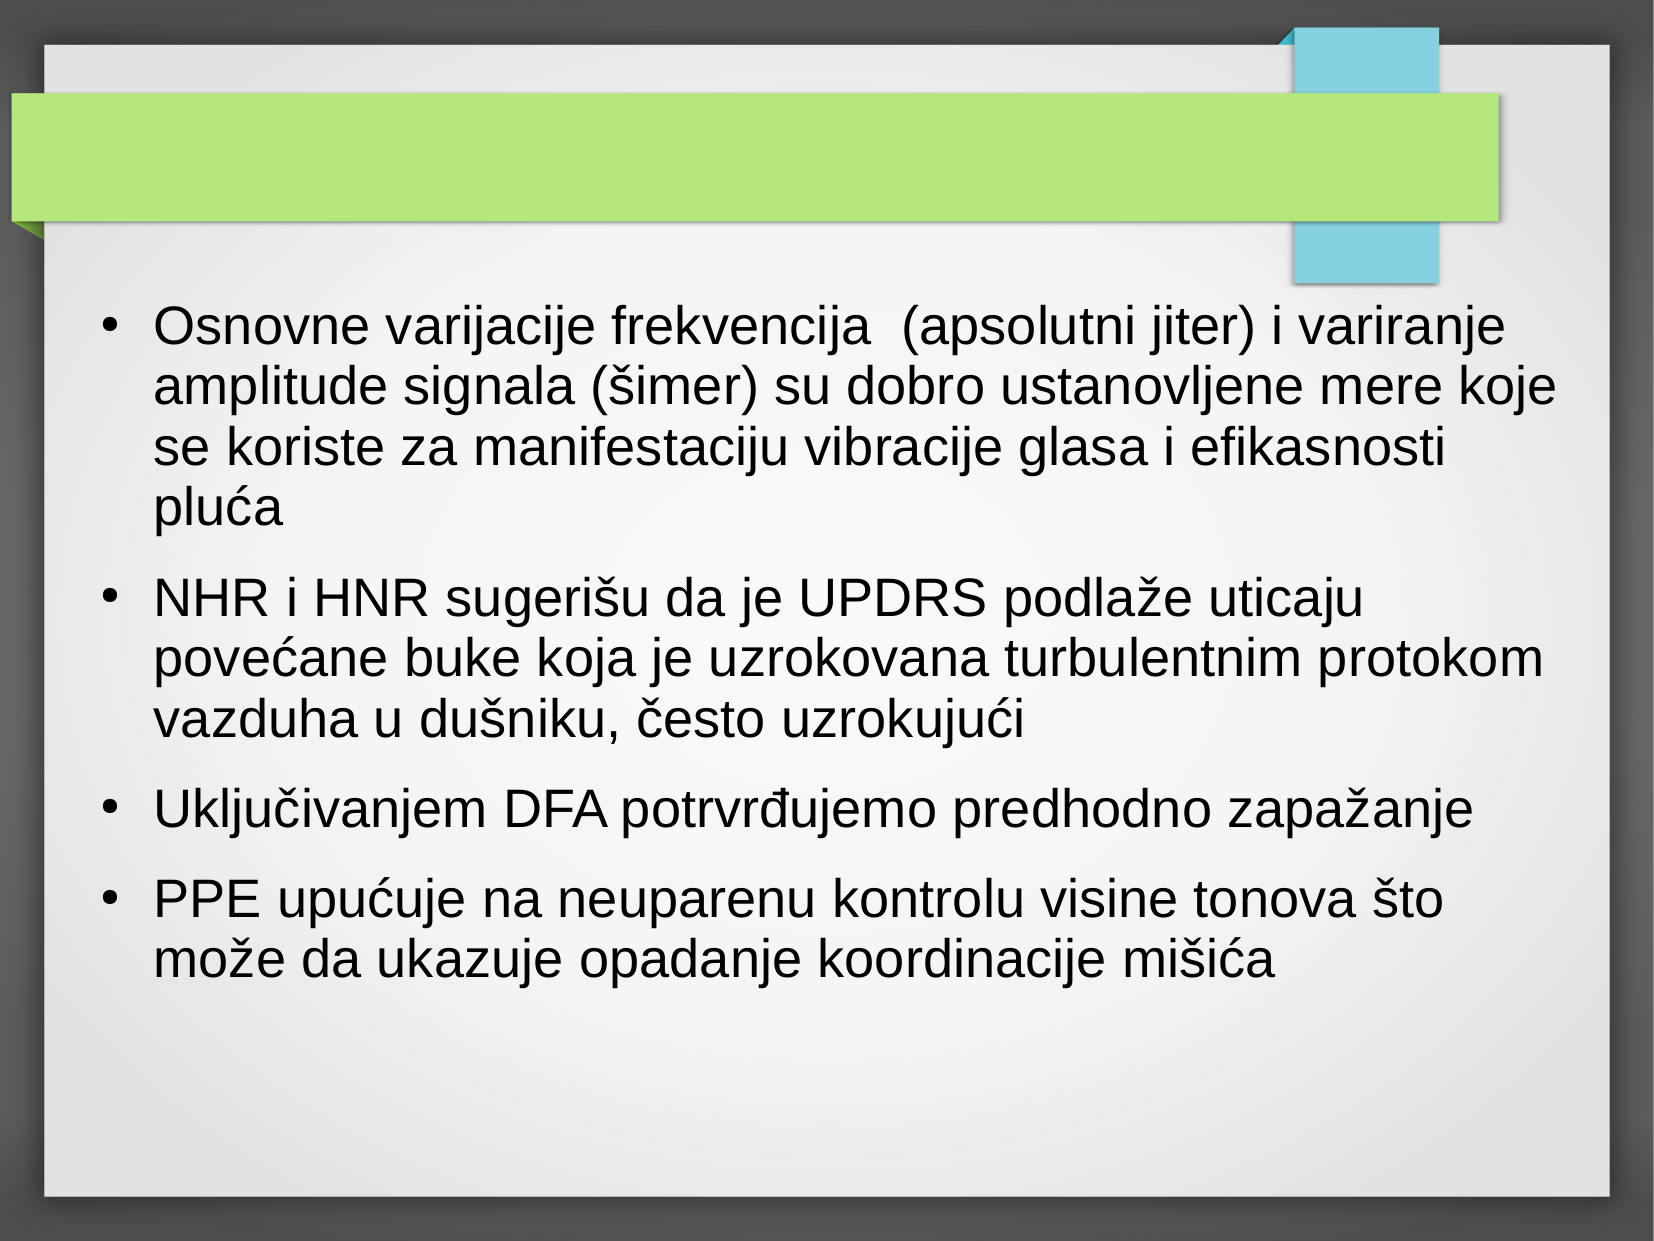

#
Osnovne varijacije frekvencija (apsolutni jiter) i variranje amplitude signala (šimer) su dobro ustanovljene mere koje se koriste za manifestaciju vibracije glasa i efikasnosti pluća
NHR i HNR sugerišu da je UPDRS podlaže uticaju povećane buke koja je uzrokovana turbulentnim protokom vazduha u dušniku, često uzrokujući
Uključivanjem DFA potrvrđujemo predhodno zapažanje
PPE upućuje na neuparenu kontrolu visine tonova što može da ukazuje opadanje koordinacije mišića